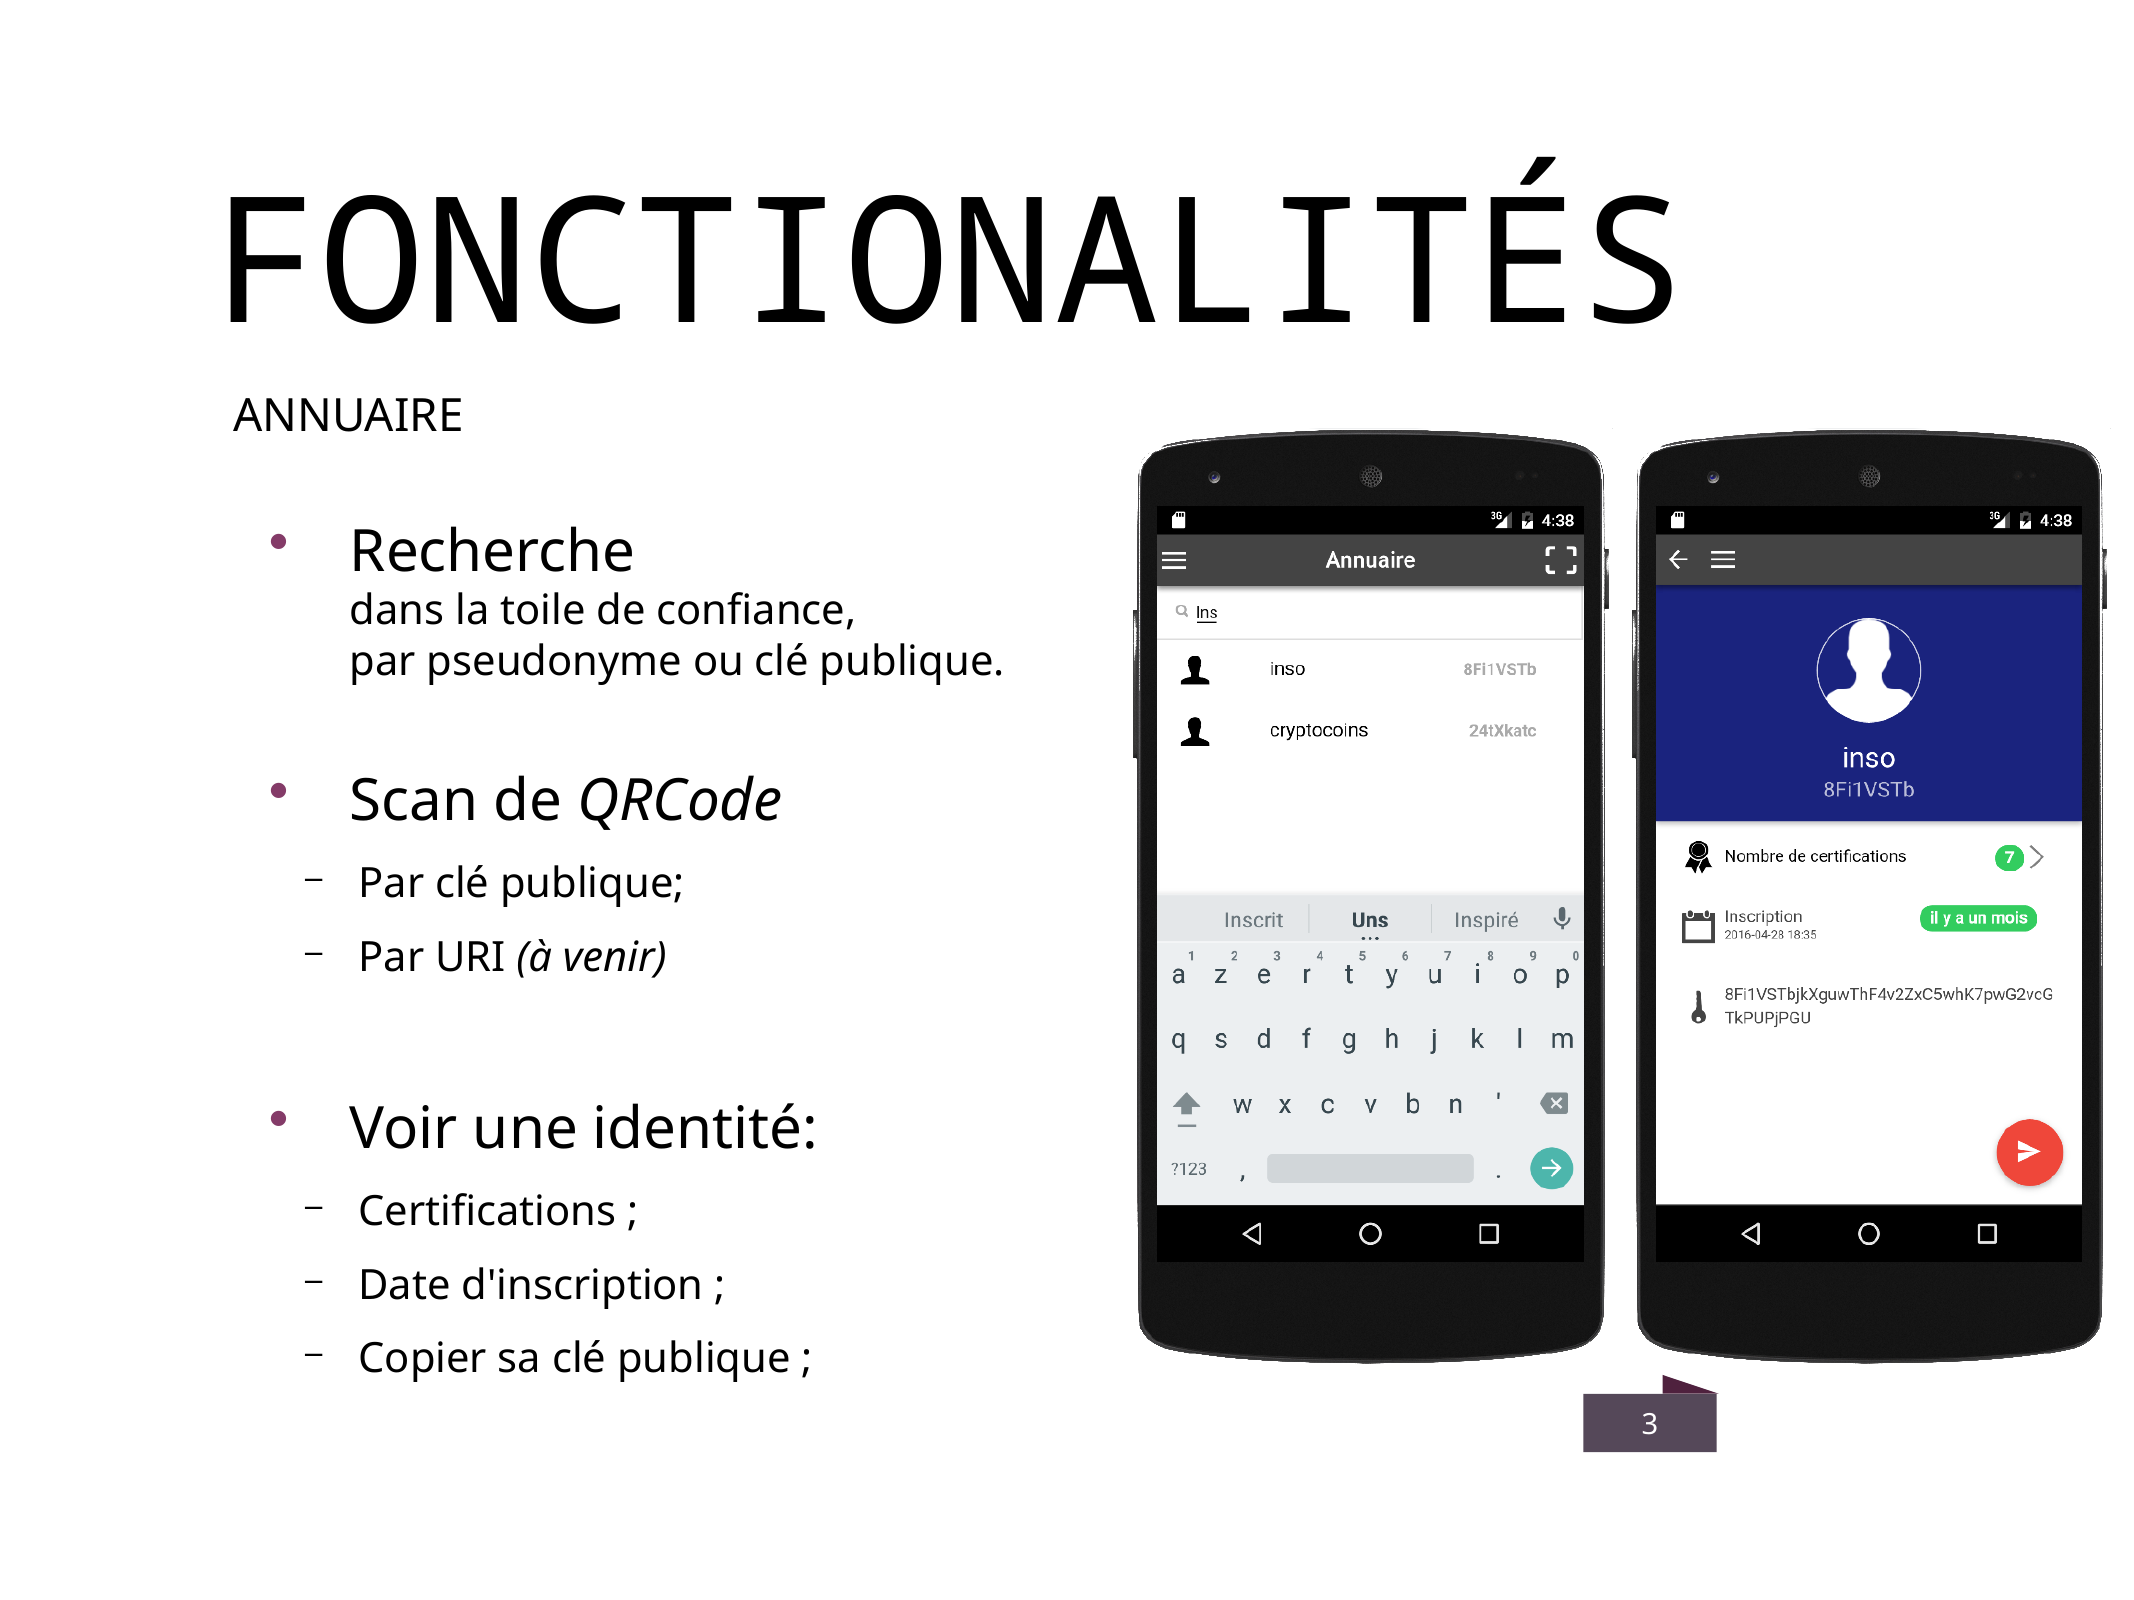

Fonctionalités
ANNUAIRE
Recherche
dans la toile de confiance,
par pseudonyme ou clé publique.
Scan de QRCode
Par clé publique;
Par URI (à venir)
Voir une identité:
Certifications ;
Date d'inscription ;
Copier sa clé publique ;
# 3